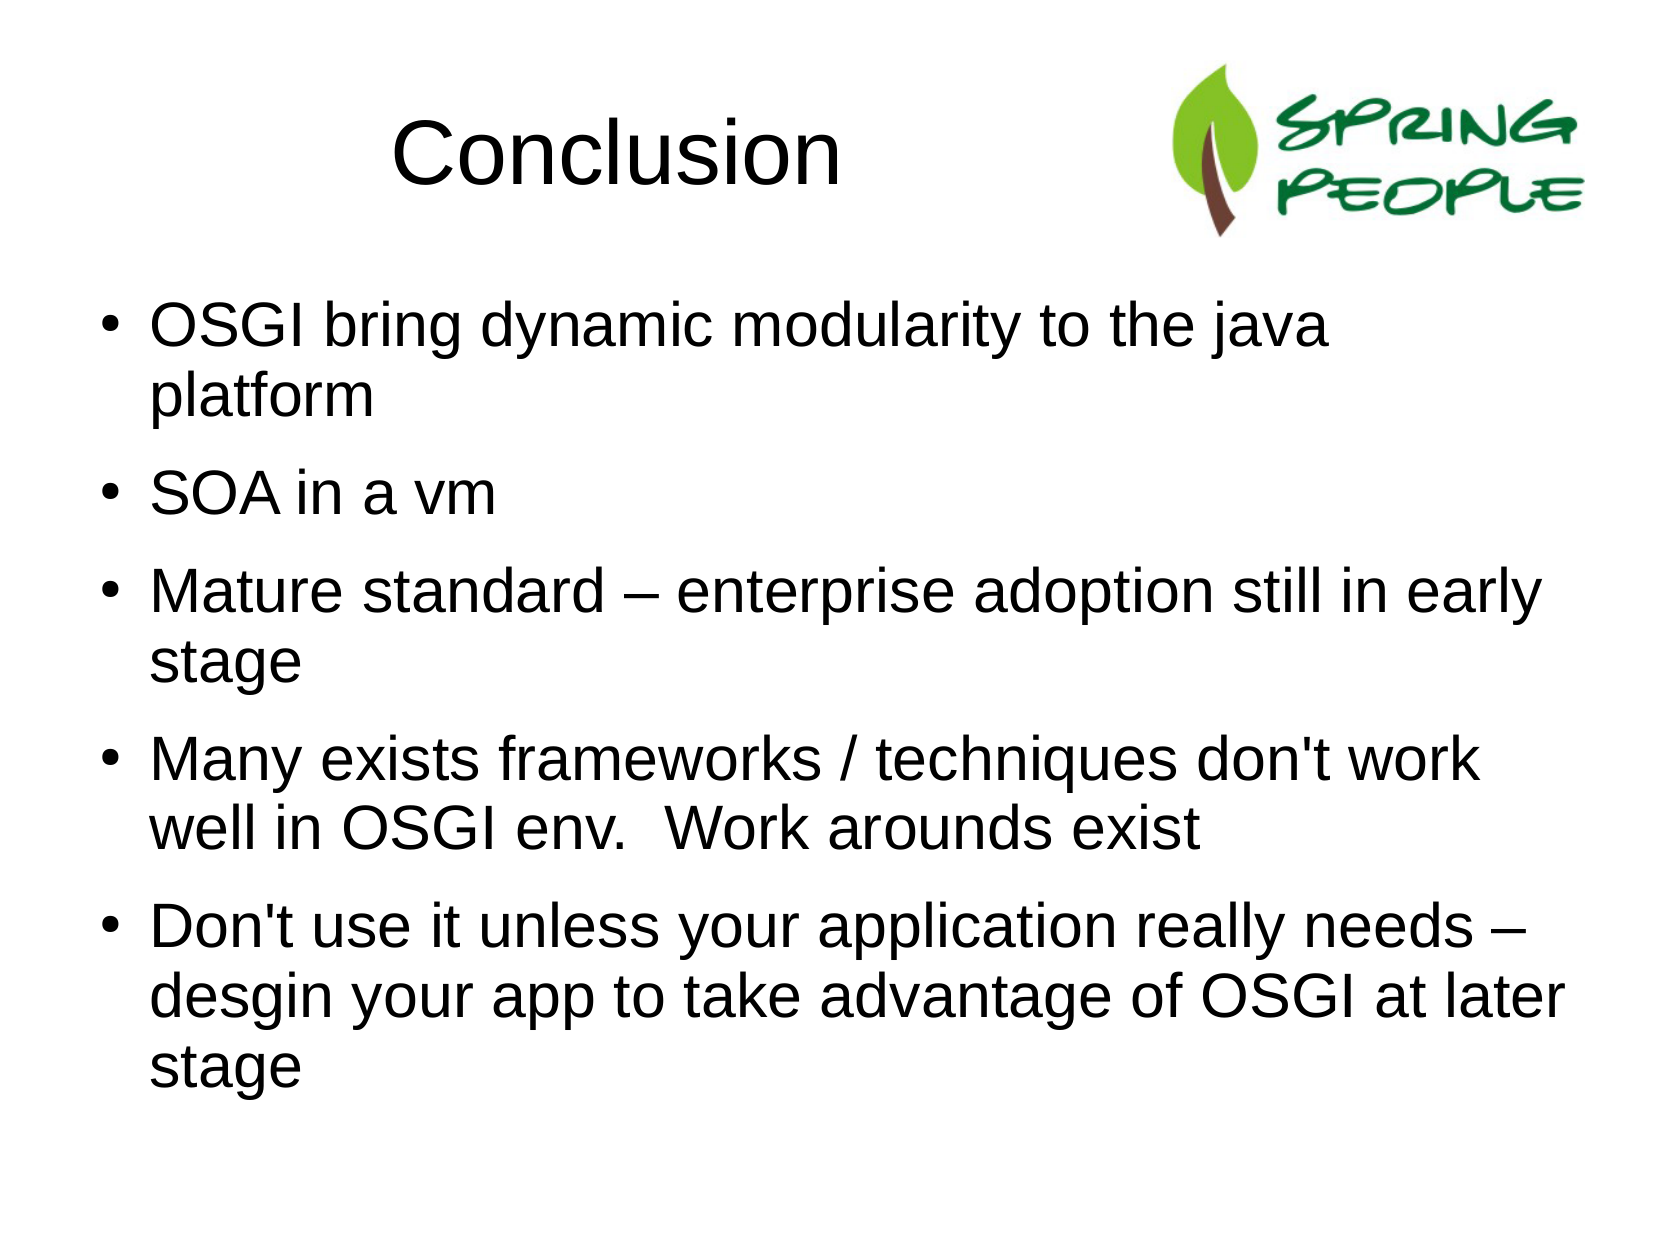

# Conclusion
OSGI bring dynamic modularity to the java platform
SOA in a vm
Mature standard – enterprise adoption still in early stage
Many exists frameworks / techniques don't work well in OSGI env. Work arounds exist
Don't use it unless your application really needs – desgin your app to take advantage of OSGI at later stage